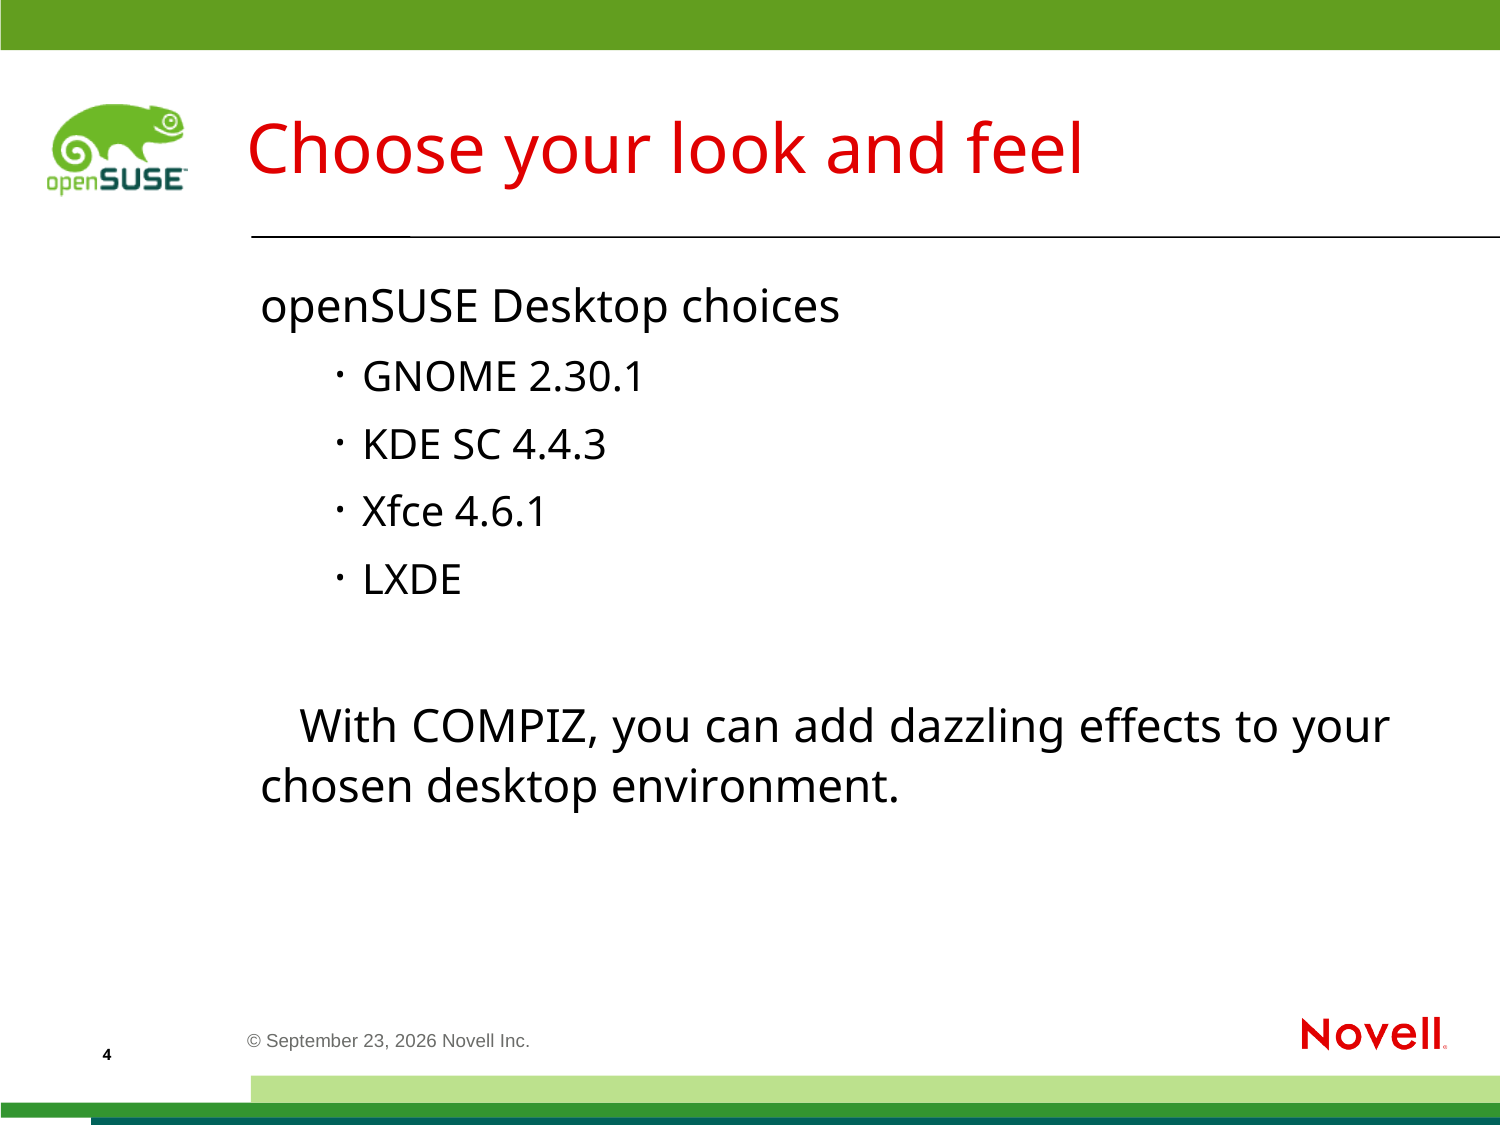

# Choose your look and feel
openSUSE Desktop choices
GNOME 2.30.1
KDE SC 4.4.3
Xfce 4.6.1
LXDE
 With COMPIZ, you can add dazzling effects to your chosen desktop environment.